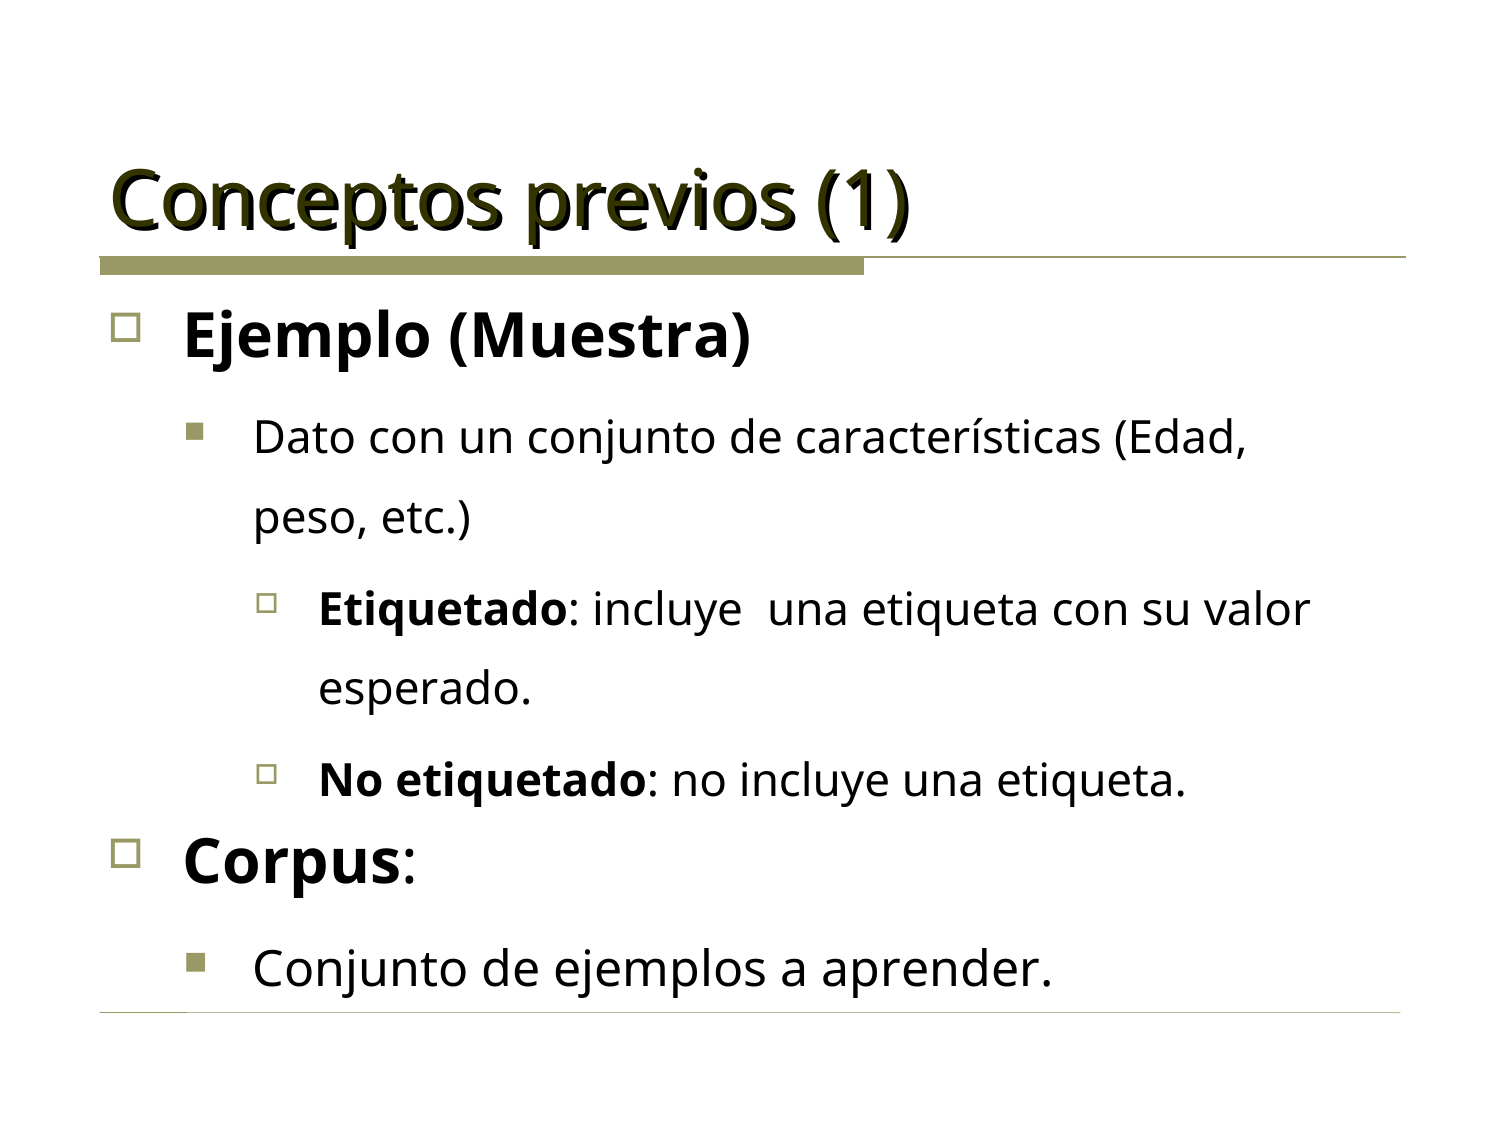

# Conceptos previos (1)
Ejemplo (Muestra)
Dato con un conjunto de características (Edad, peso, etc.)
Etiquetado: incluye una etiqueta con su valor esperado.
No etiquetado: no incluye una etiqueta.
Corpus:
Conjunto de ejemplos a aprender.